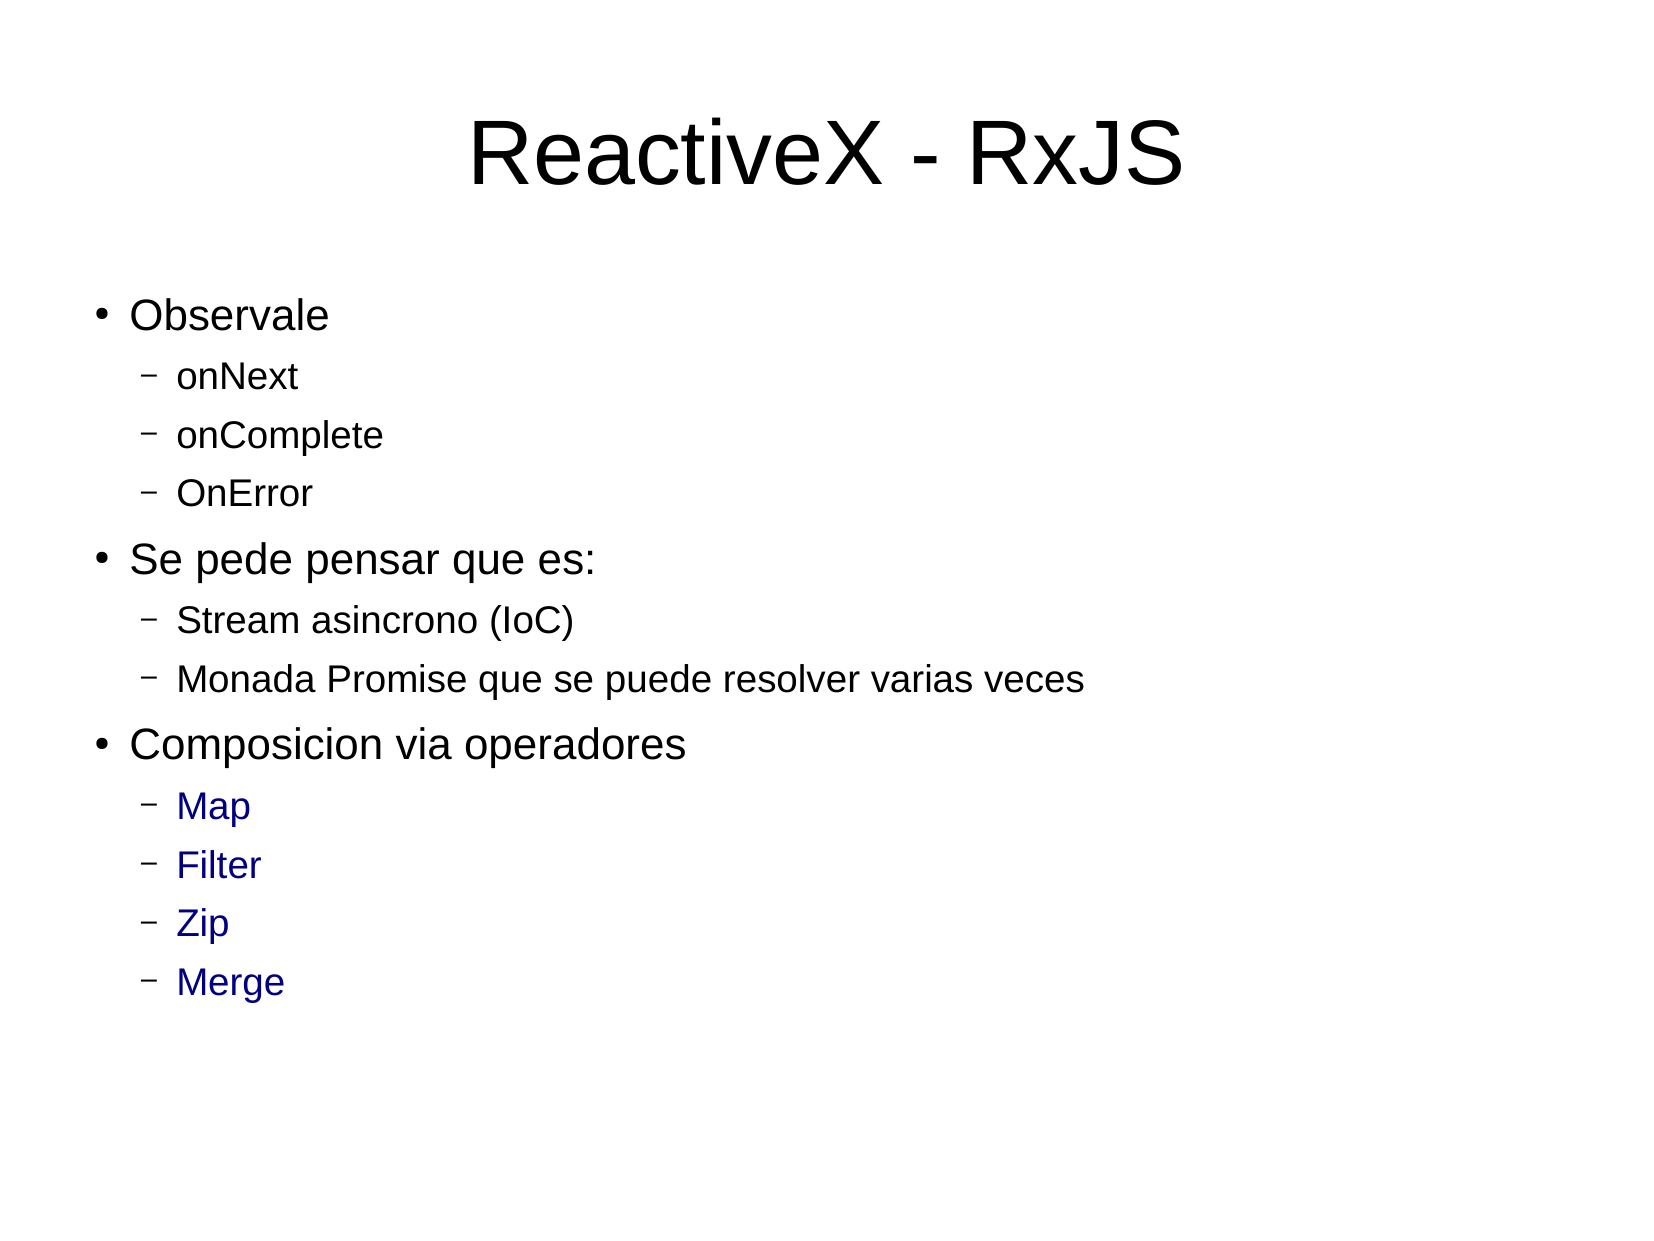

# ReactiveX - RxJS
Observale
onNext
onComplete
OnError
Se pede pensar que es:
Stream asincrono (IoC)
Monada Promise que se puede resolver varias veces
Composicion via operadores
Map
Filter
Zip
Merge